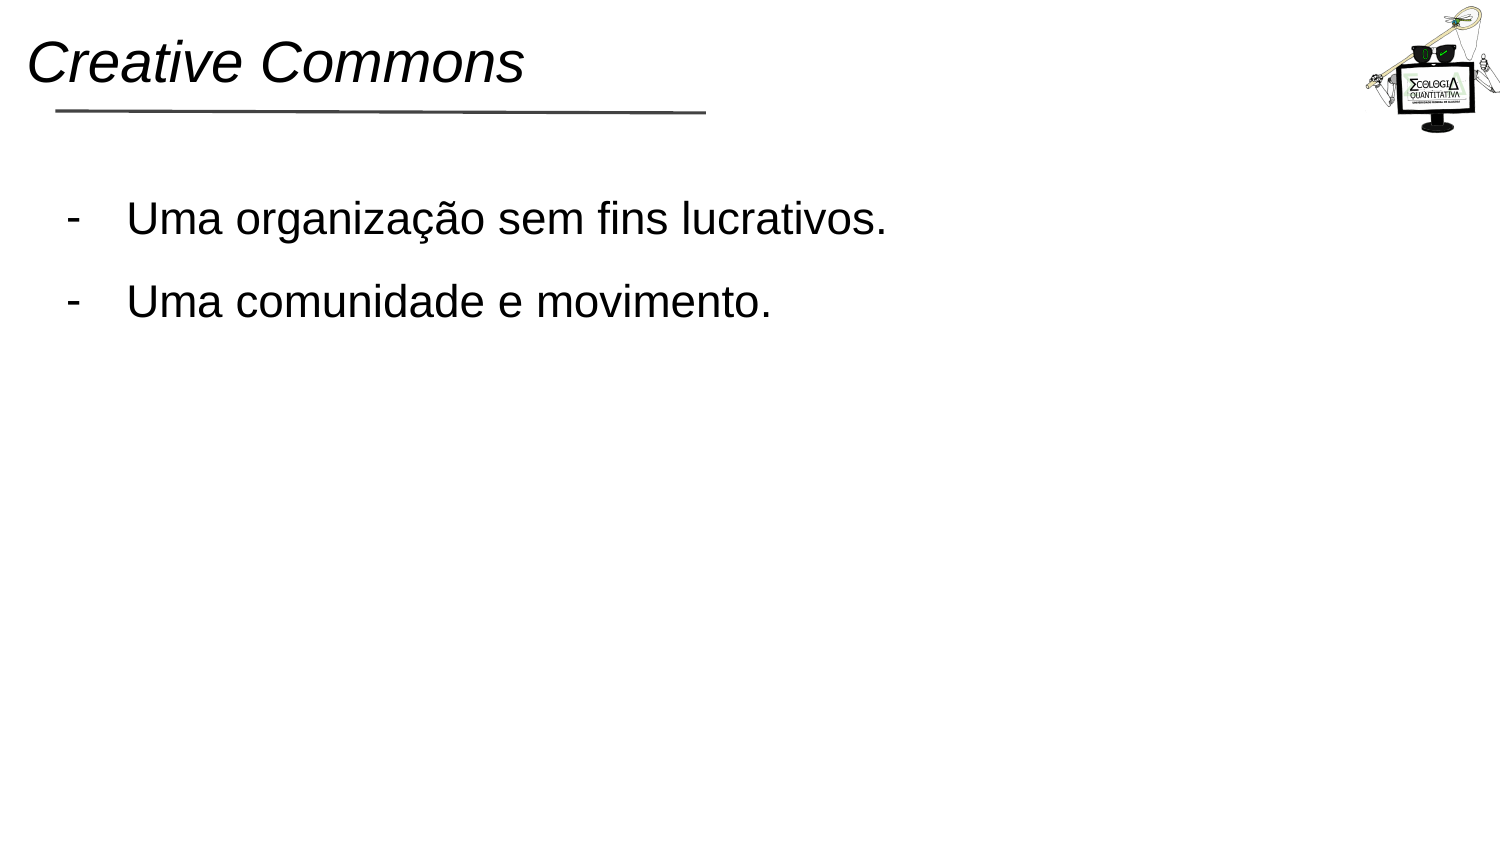

Creative Commons
Uma organização sem fins lucrativos.
Uma comunidade e movimento.